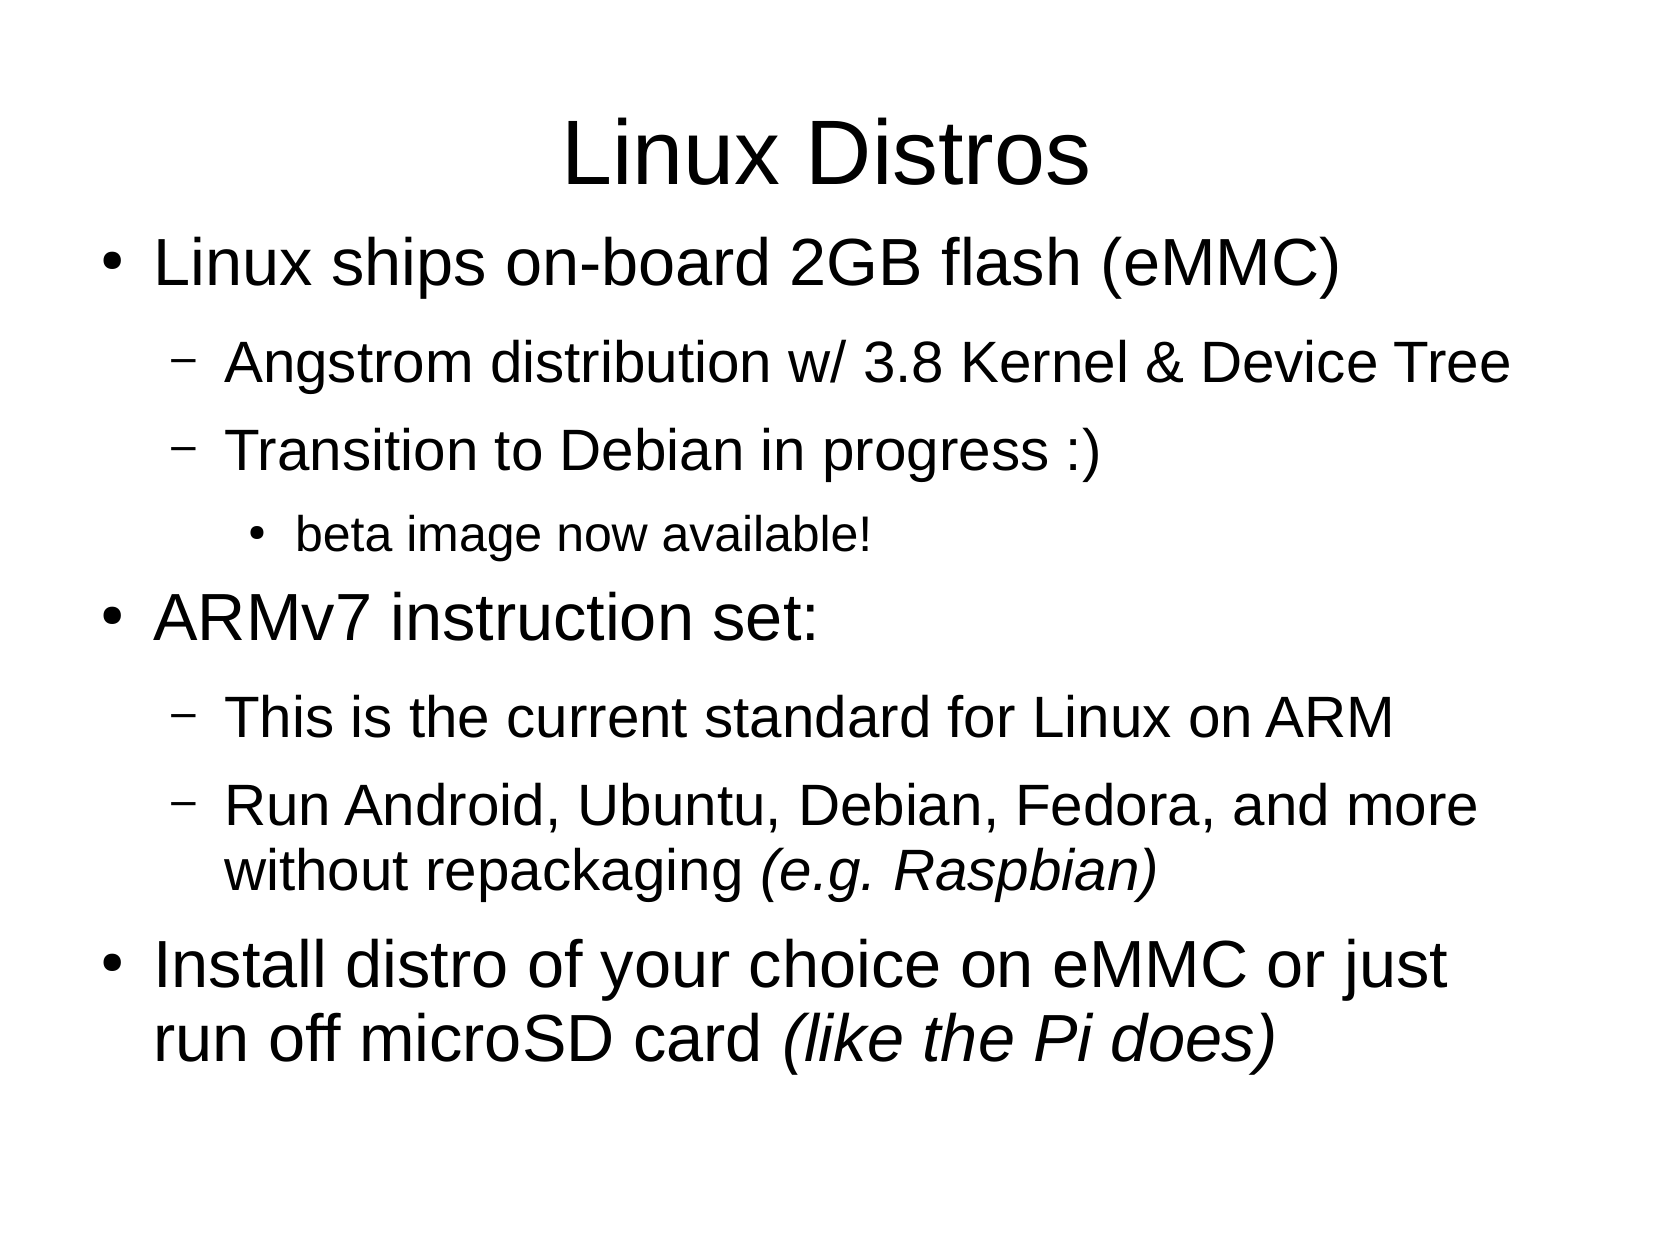

# Linux Distros
Linux ships on-board 2GB flash (eMMC)
Angstrom distribution w/ 3.8 Kernel & Device Tree
Transition to Debian in progress :)
beta image now available!
ARMv7 instruction set:
This is the current standard for Linux on ARM
Run Android, Ubuntu, Debian, Fedora, and more without repackaging (e.g. Raspbian)
Install distro of your choice on eMMC or just run off microSD card (like the Pi does)